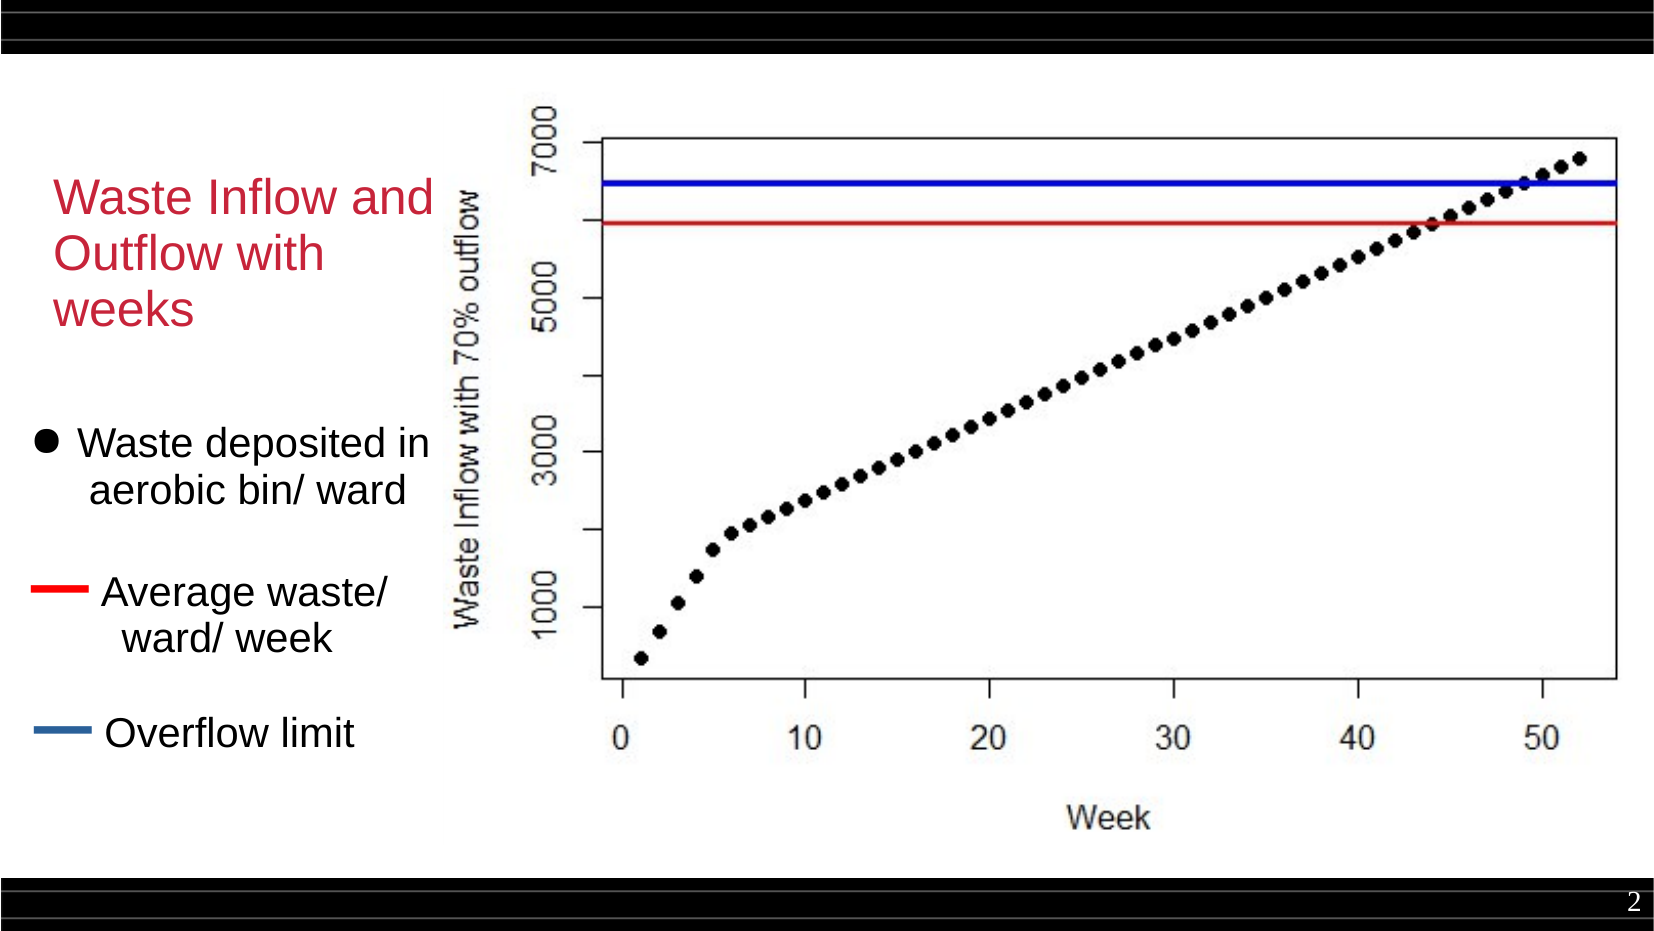

# Waste Inflow and Outflow with weeks
 Waste deposited in aerobic bin/ ward
 Average waste/ ward/ week
 Overflow limit